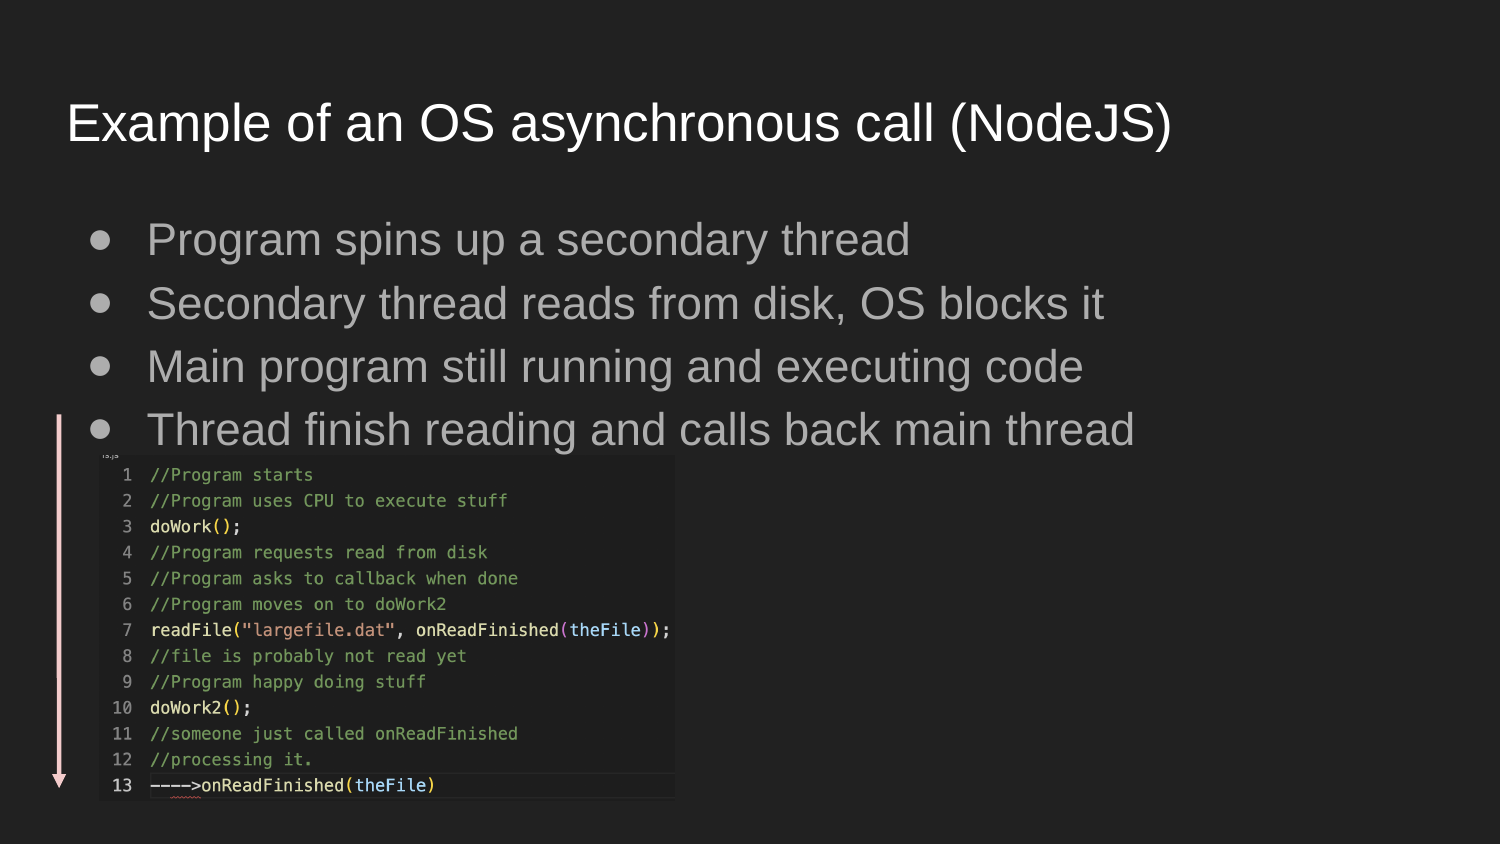

# Example of an OS asynchronous call (NodeJS)
Program spins up a secondary thread
Secondary thread reads from disk, OS blocks it
Main program still running and executing code
Thread finish reading and calls back main thread